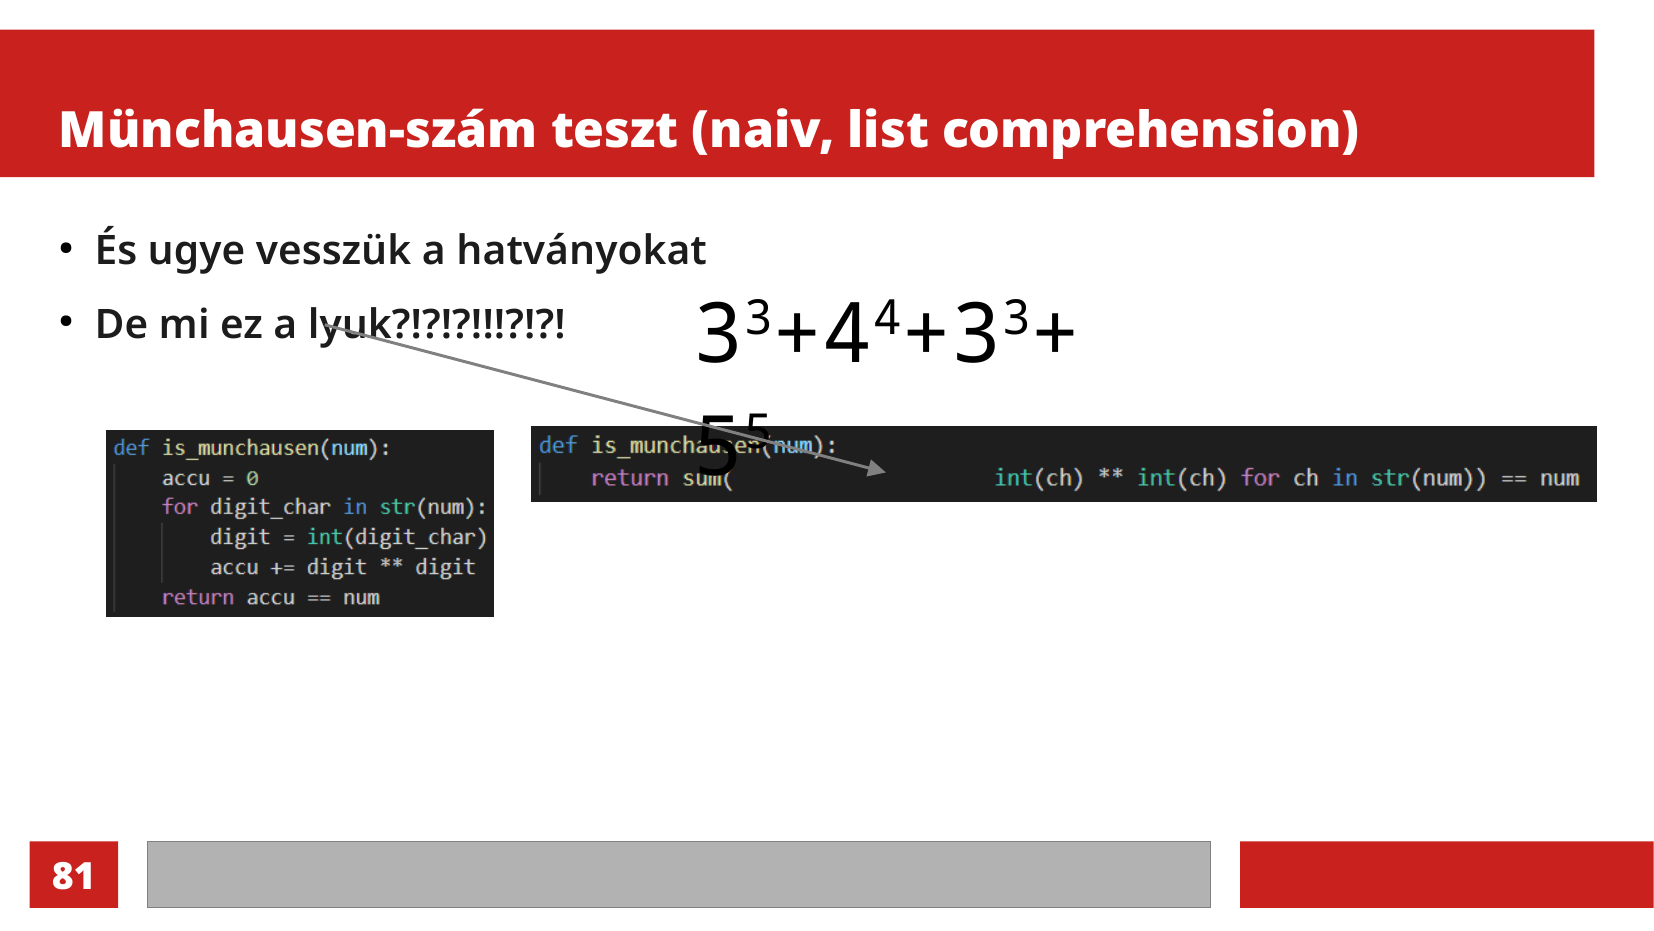

# Münchausen-szám teszt (naiv, list comprehension)
És ugye vesszük a hatványokat
De mi ez a lyuk?!?!?!!!?!?!
33+44+33+55
81